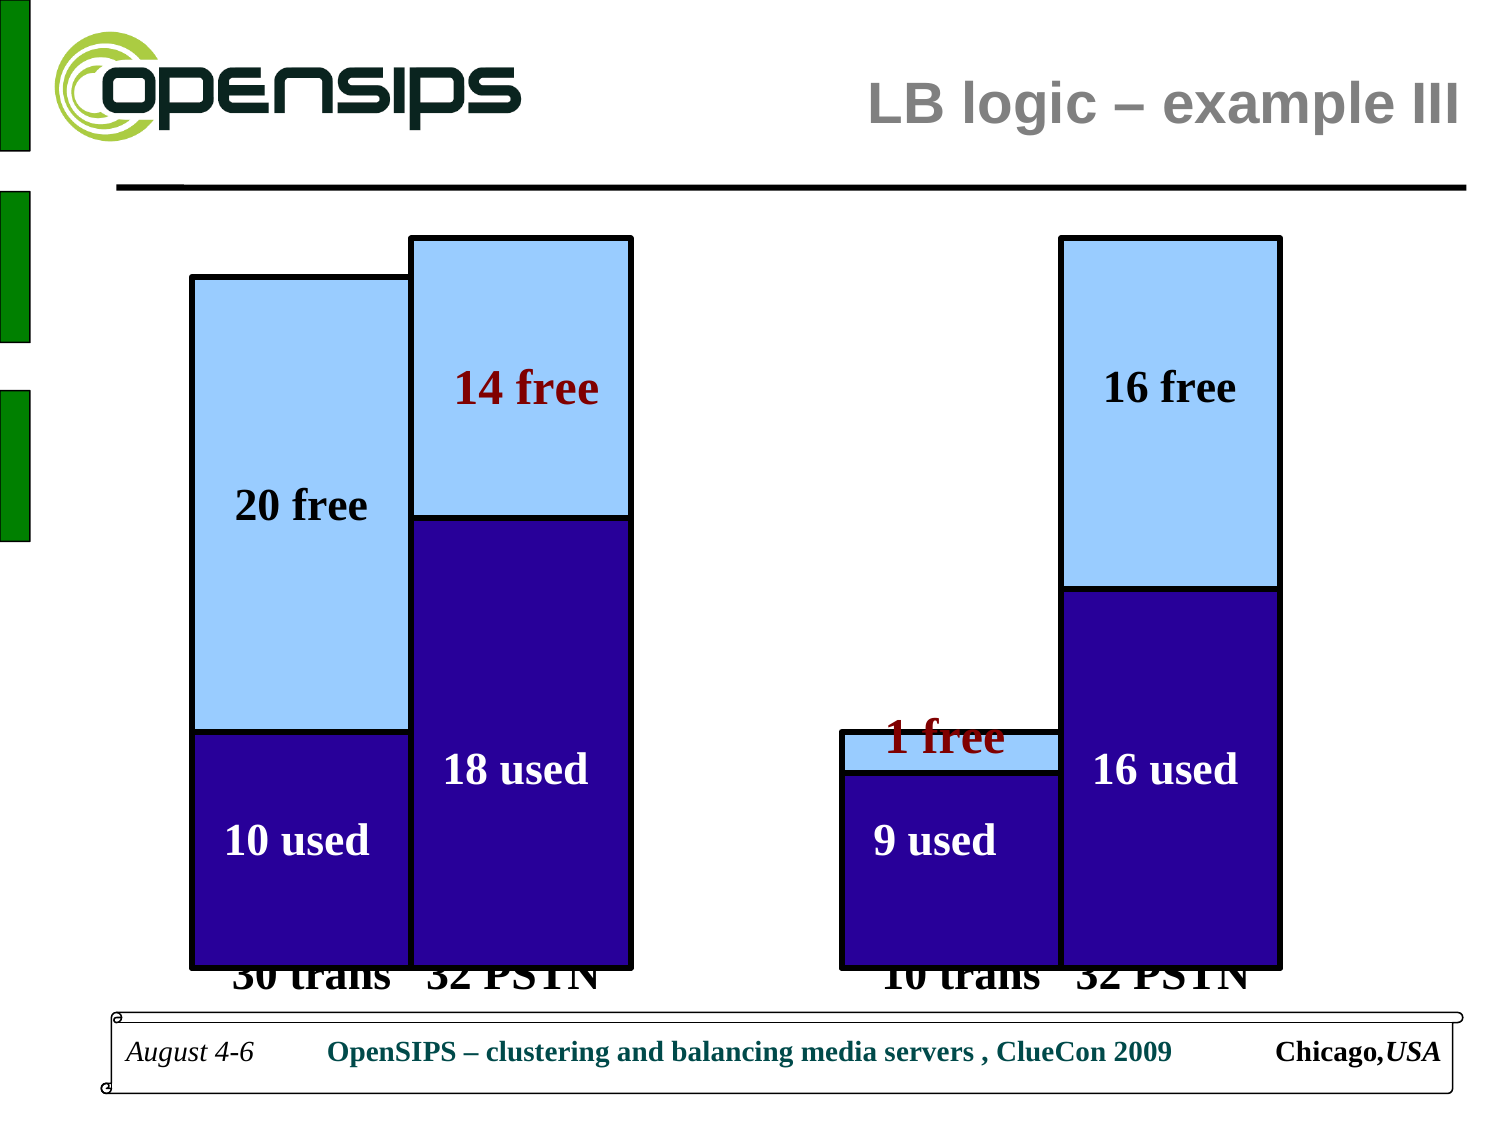

# LB logic – example III
14 free
16 free
20 free
1 free
18 used
16 used
10 used
9 used
30 trans
32 PSTN
10 trans
32 PSTN